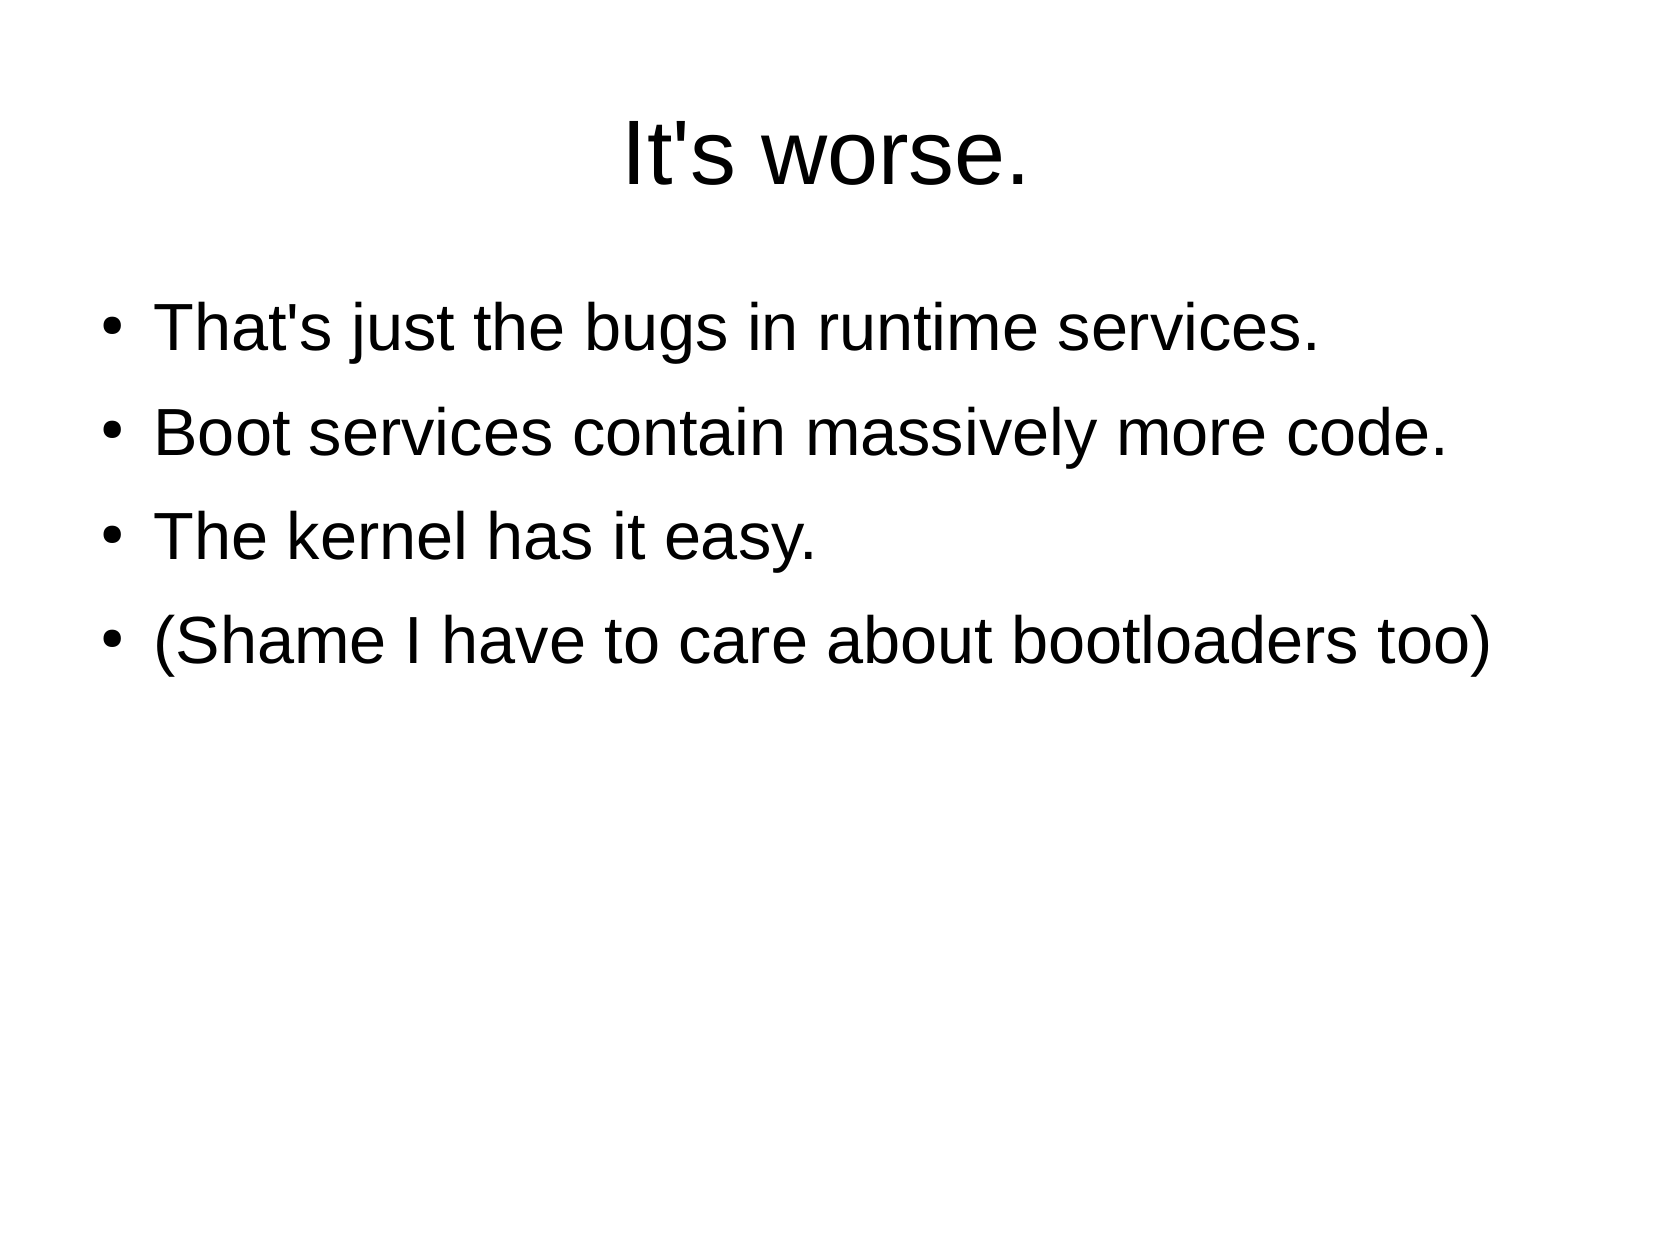

# It's worse.
That's just the bugs in runtime services.
Boot services contain massively more code.
The kernel has it easy.
(Shame I have to care about bootloaders too)